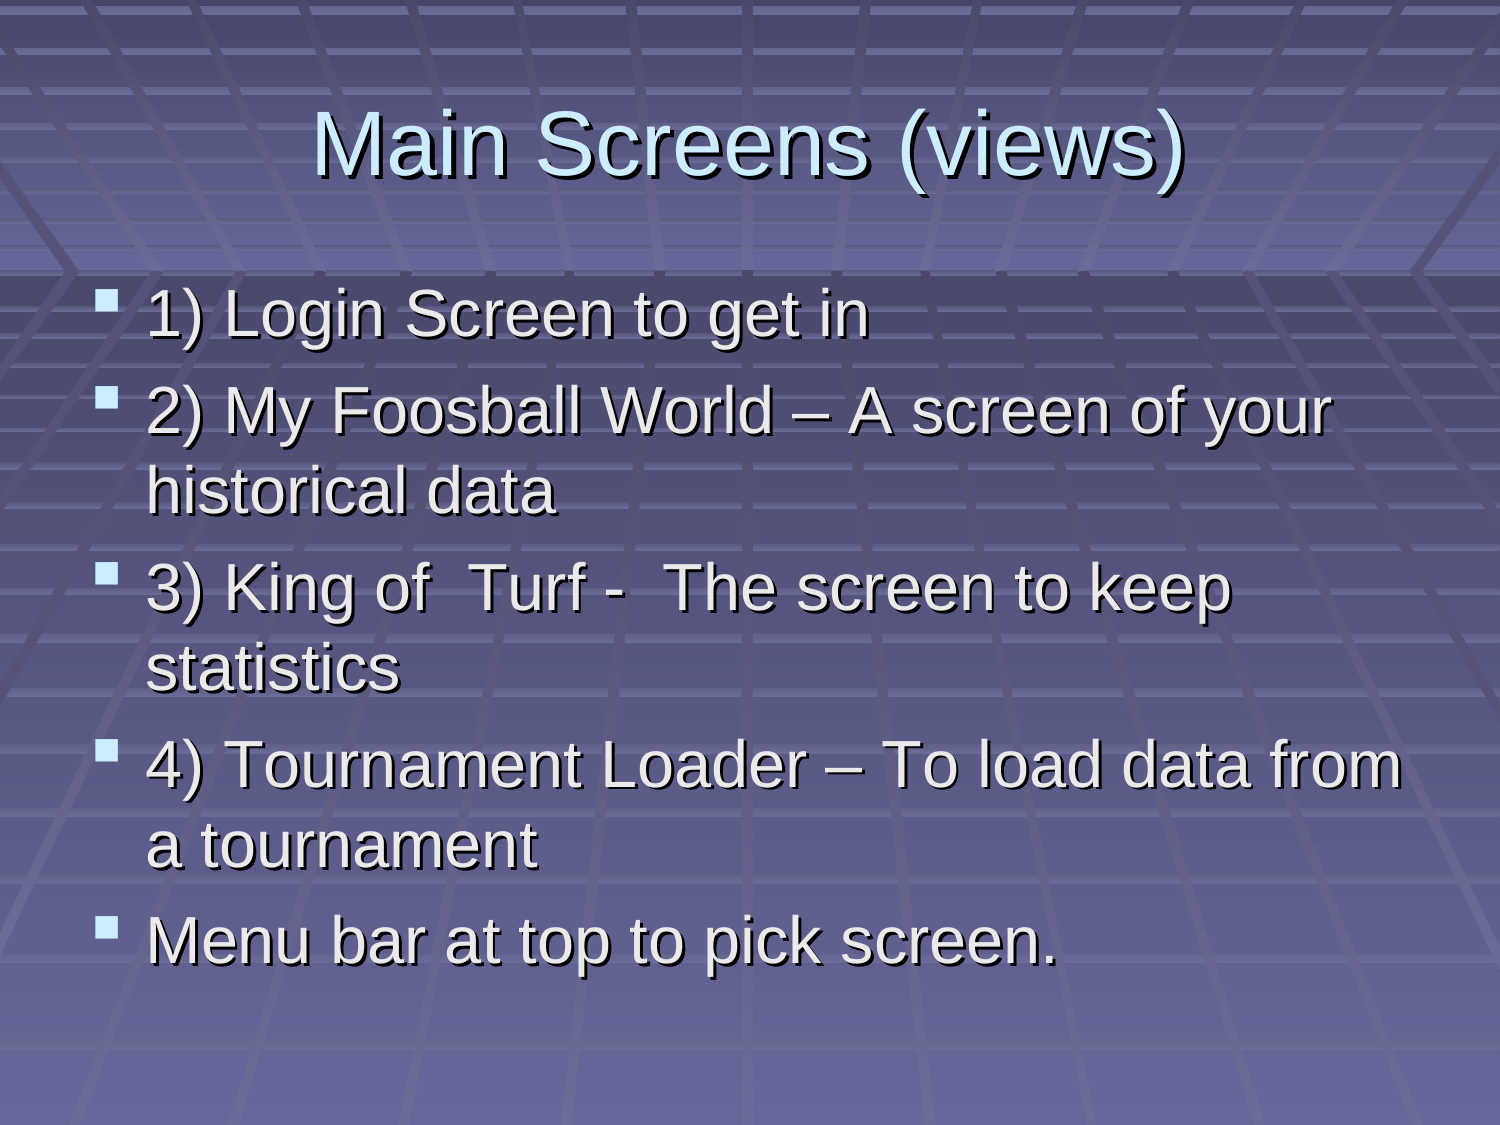

# Main Screens (views)
1) Login Screen to get in
2) My Foosball World – A screen of your historical data
3) King of Turf - The screen to keep statistics
4) Tournament Loader – To load data from a tournament
Menu bar at top to pick screen.